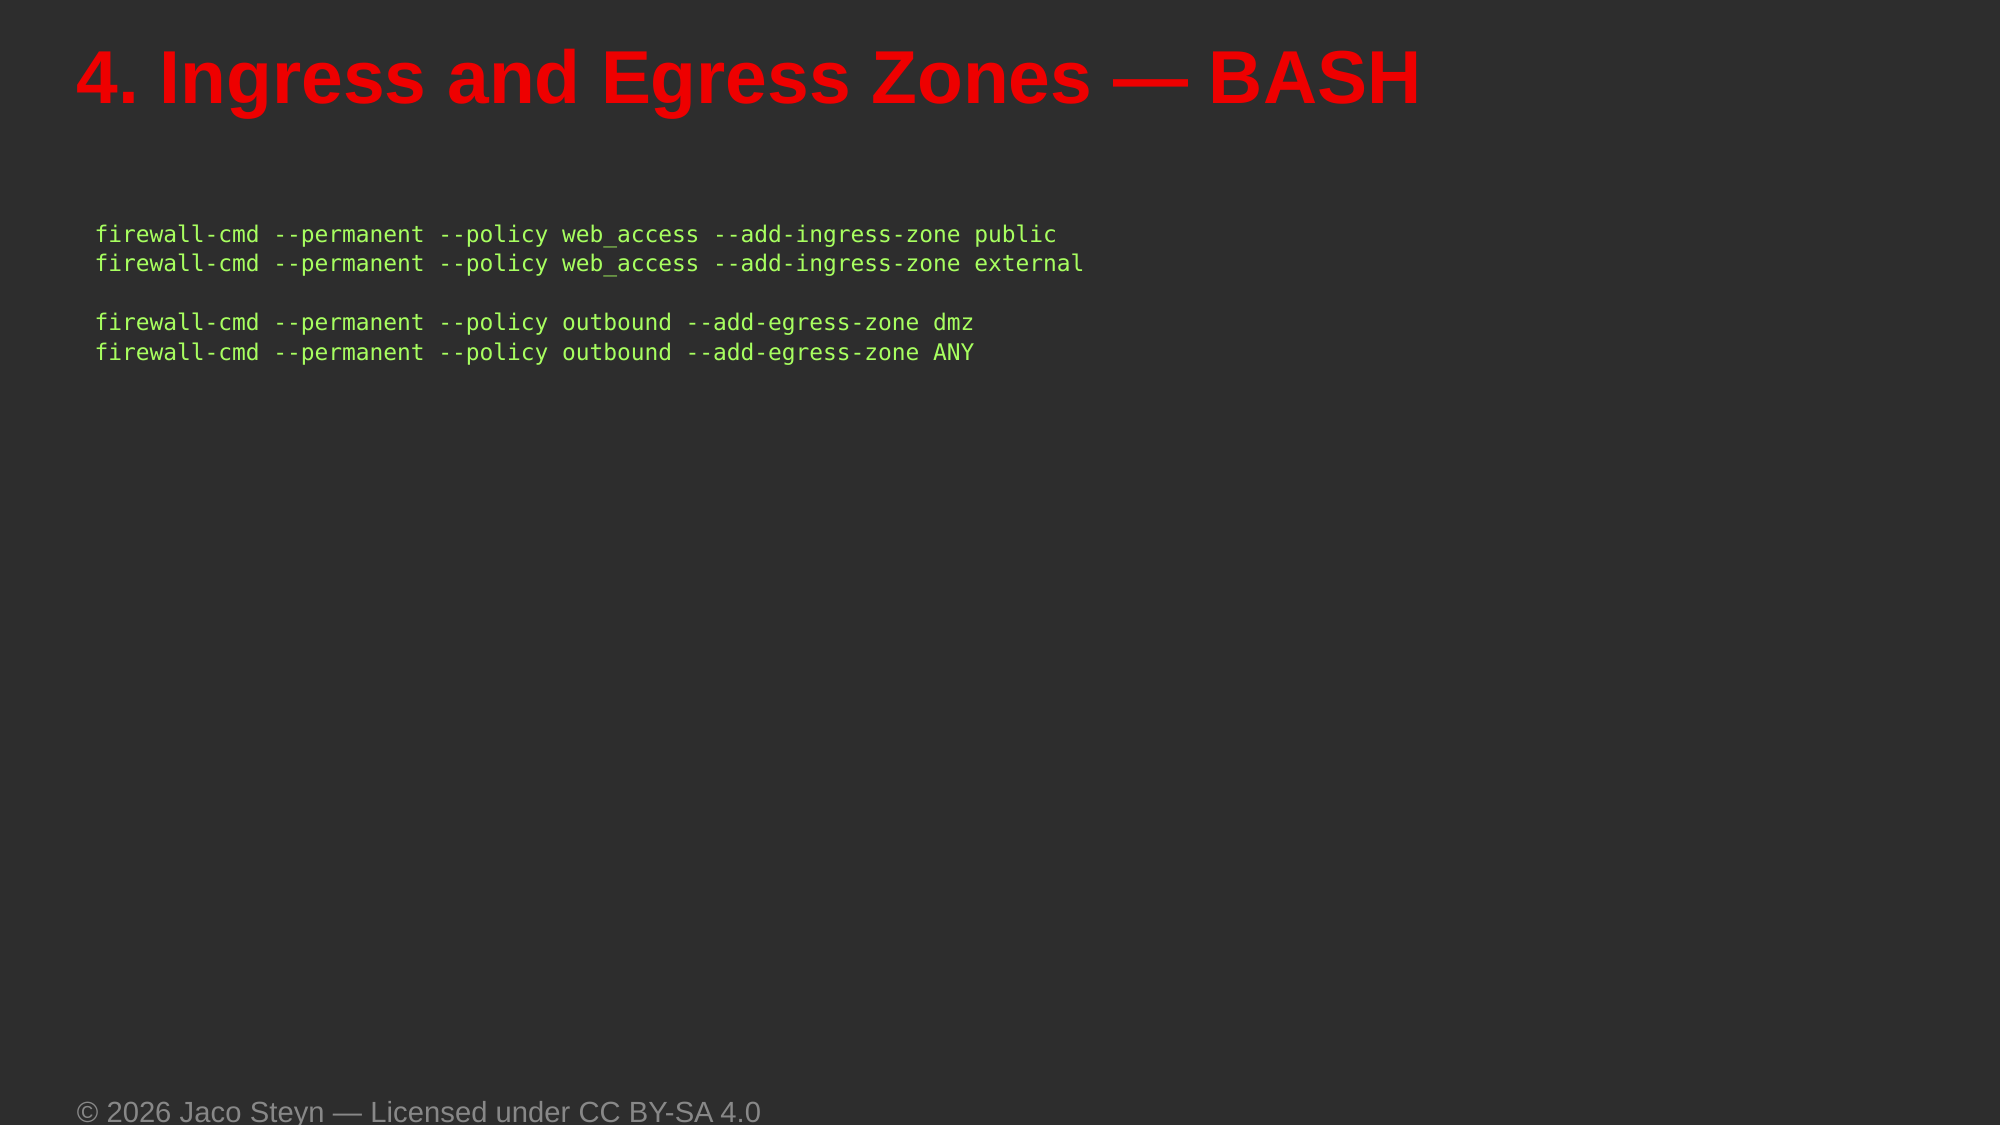

4. Ingress and Egress Zones — BASH
firewall-cmd --permanent --policy web_access --add-ingress-zone public
firewall-cmd --permanent --policy web_access --add-ingress-zone external
firewall-cmd --permanent --policy outbound --add-egress-zone dmz
firewall-cmd --permanent --policy outbound --add-egress-zone ANY
© 2026 Jaco Steyn — Licensed under CC BY-SA 4.0